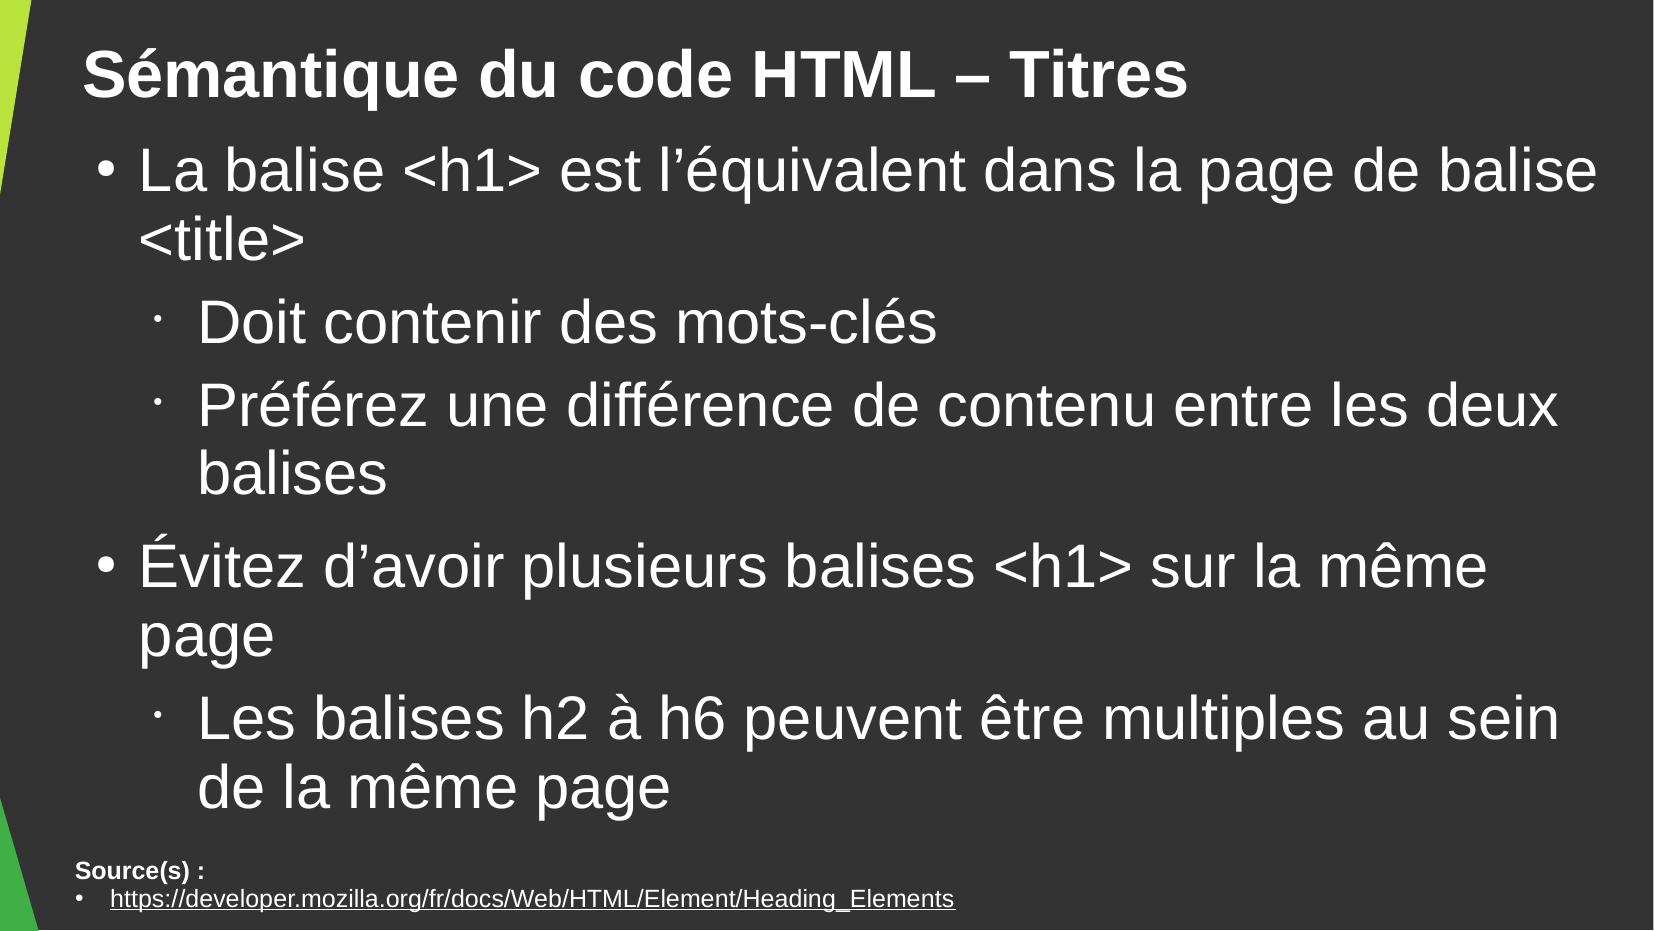

# Sémantique du code HTML – Titres
La balise <h1> est l’équivalent dans la page de balise <title>
Doit contenir des mots-clés
Préférez une différence de contenu entre les deux balises
Évitez d’avoir plusieurs balises <h1> sur la même page
Les balises h2 à h6 peuvent être multiples au sein de la même page
Source(s) :
https://developer.mozilla.org/fr/docs/Web/HTML/Element/Heading_Elements